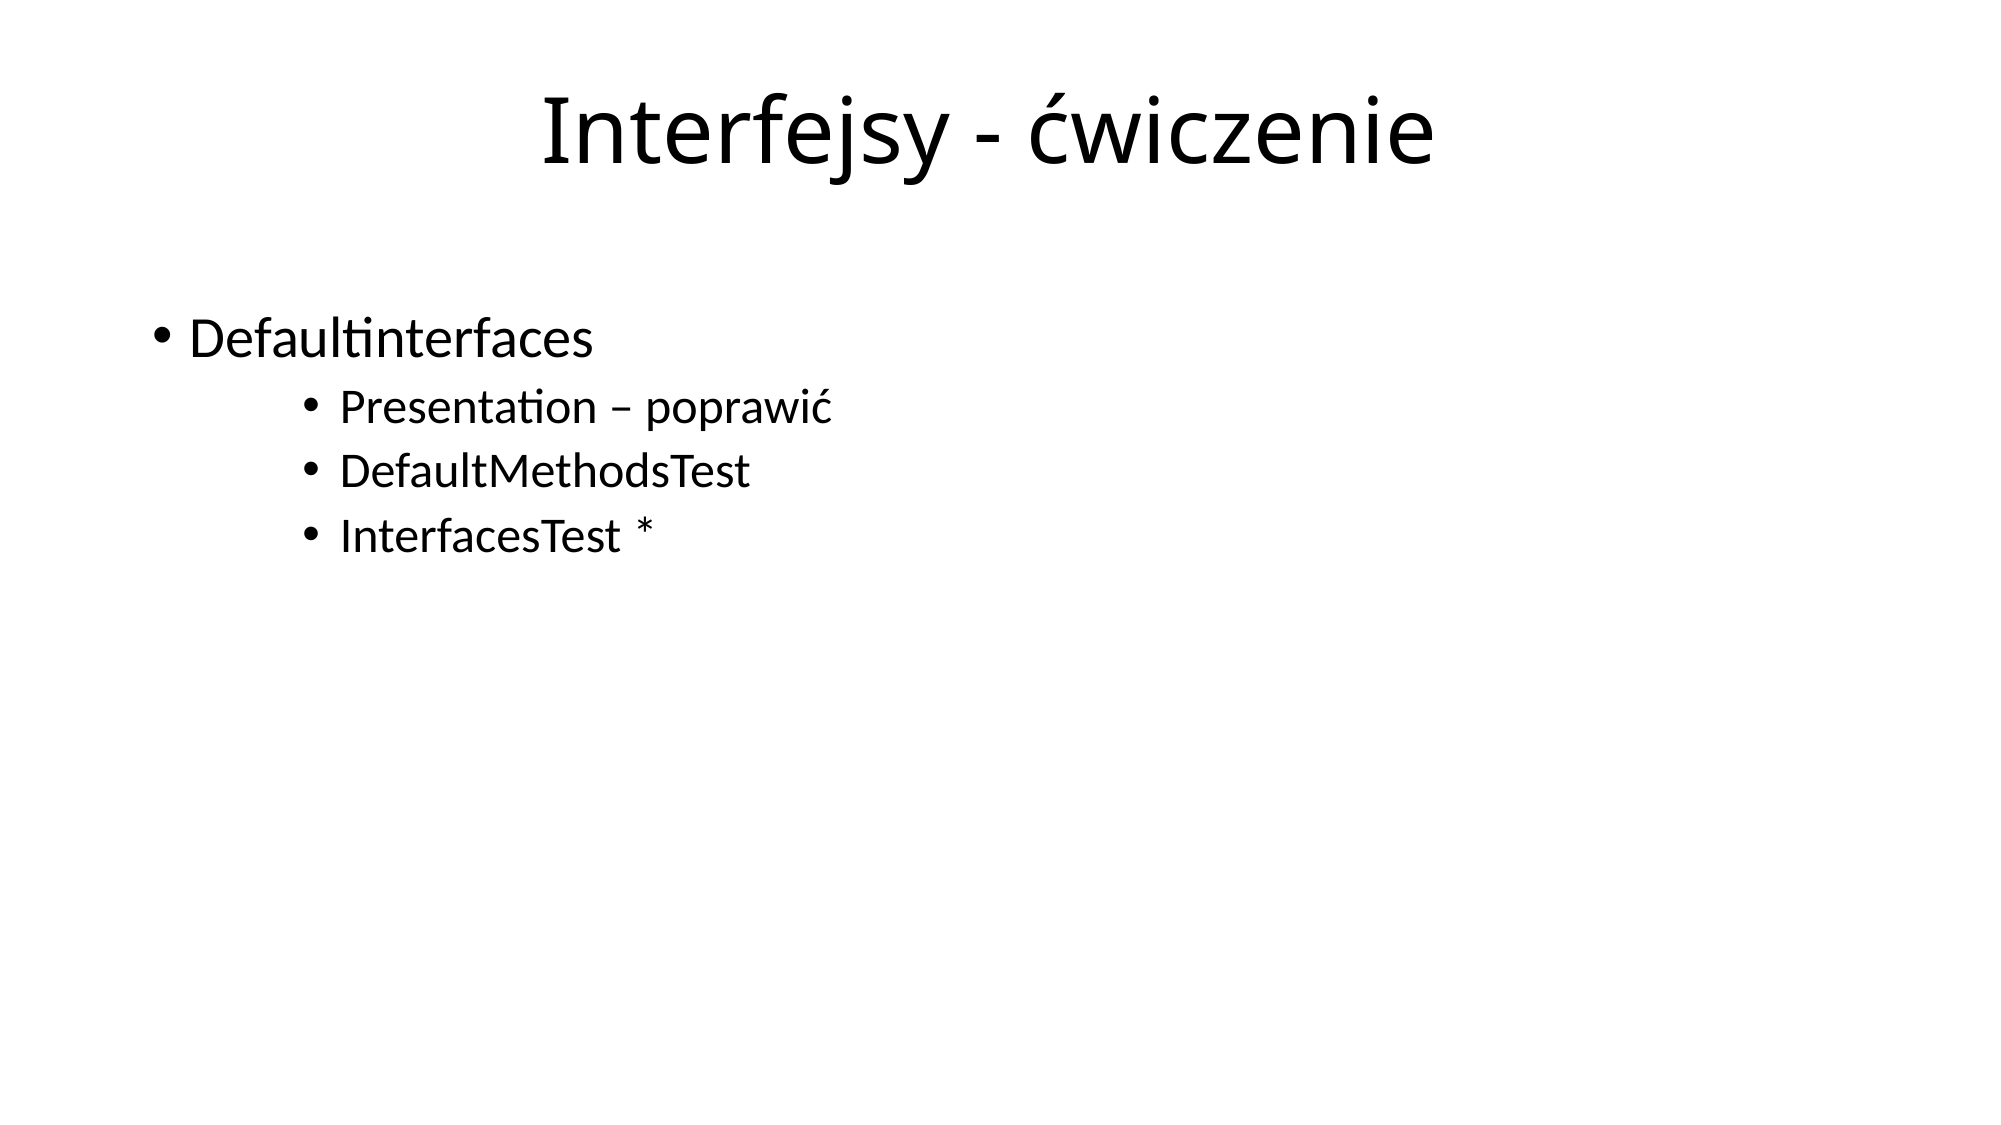

# Interfejsy - ćwiczenie
Defaultinterfaces
Presentation – poprawić
DefaultMethodsTest
InterfacesTest *